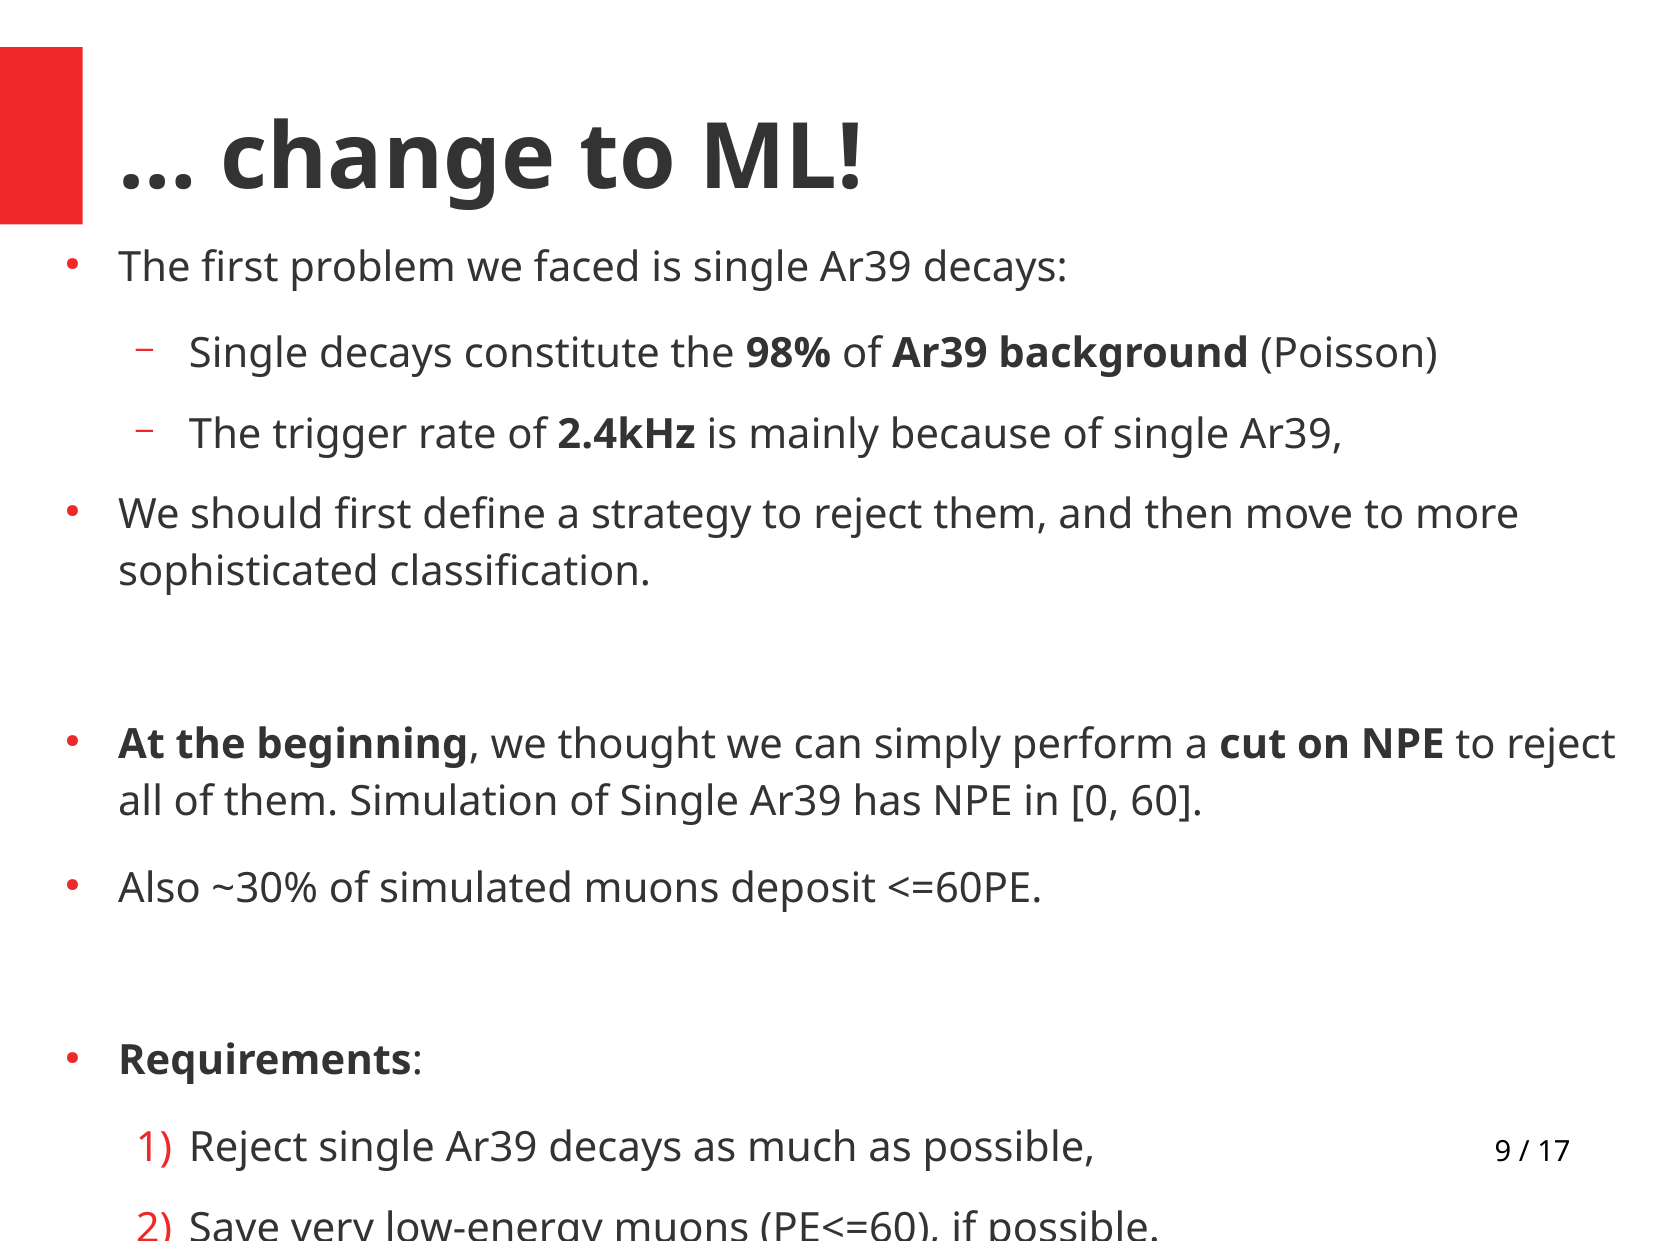

# … change to ML!
The first problem we faced is single Ar39 decays:
Single decays constitute the 98% of Ar39 background (Poisson)
The trigger rate of 2.4kHz is mainly because of single Ar39,
We should first define a strategy to reject them, and then move to more sophisticated classification.
At the beginning, we thought we can simply perform a cut on NPE to reject all of them. Simulation of Single Ar39 has NPE in [0, 60].
Also ~30% of simulated muons deposit <=60PE.
Requirements:
Reject single Ar39 decays as much as possible,
Save very low-energy muons (PE<=60), if possible.
9